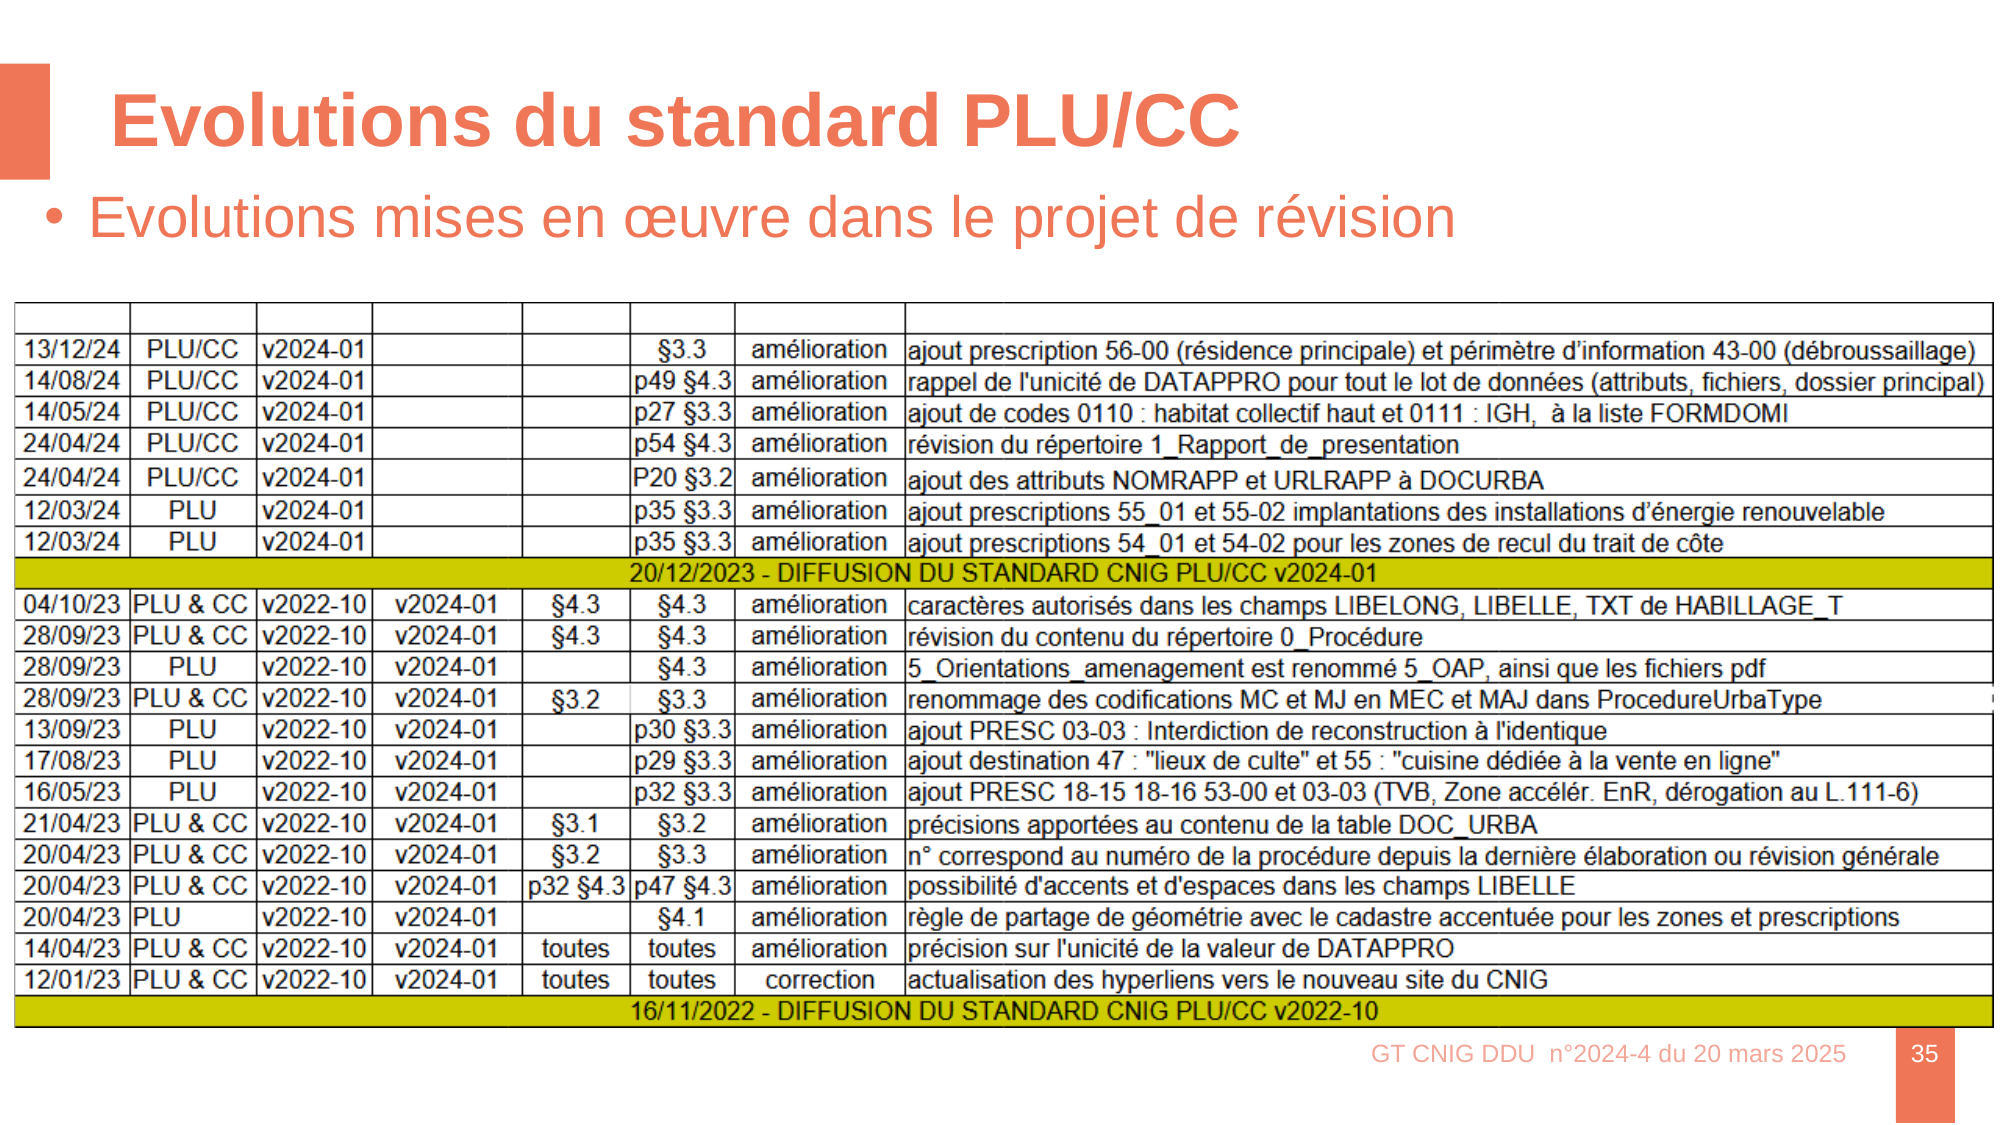

# Evolutions du standard PLU/CC
Evolutions mises en œuvre dans le projet de révision
35
GT CNIG DDU n°2024-4 du 20 mars 2025